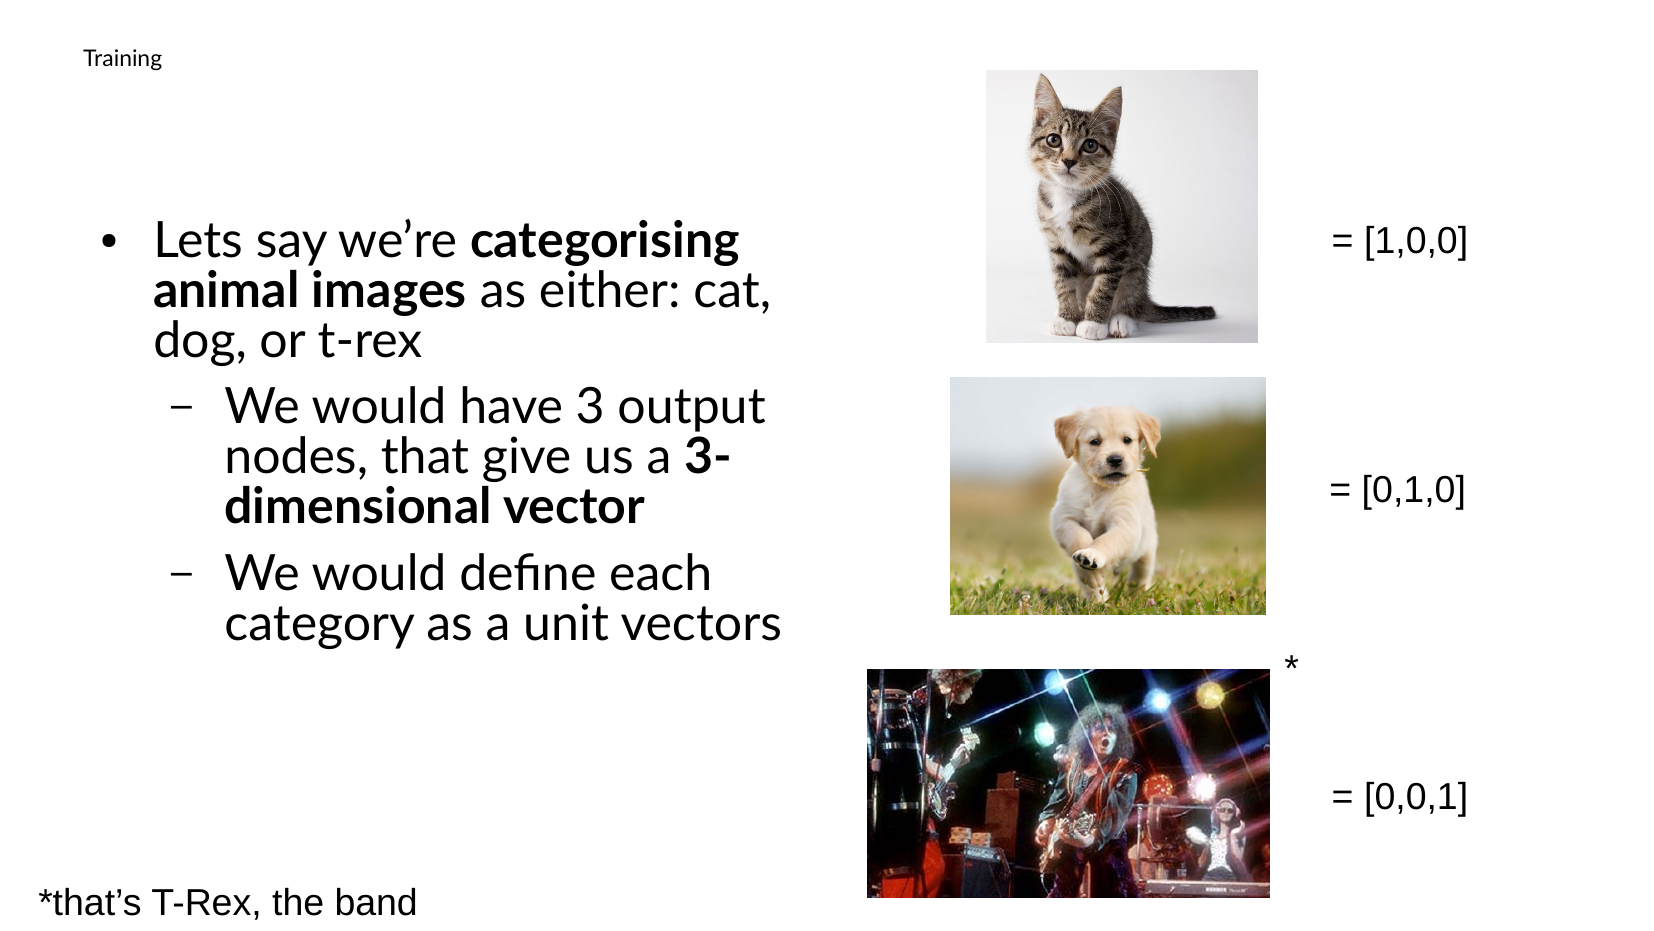

# Training
= [1,0,0]
Lets say we’re categorising animal images as either: cat, dog, or t-rex
We would have 3 output nodes, that give us a 3-dimensional vector
We would define each category as a unit vectors
= [0,1,0]
*
= [0,0,1]
*that’s T-Rex, the band